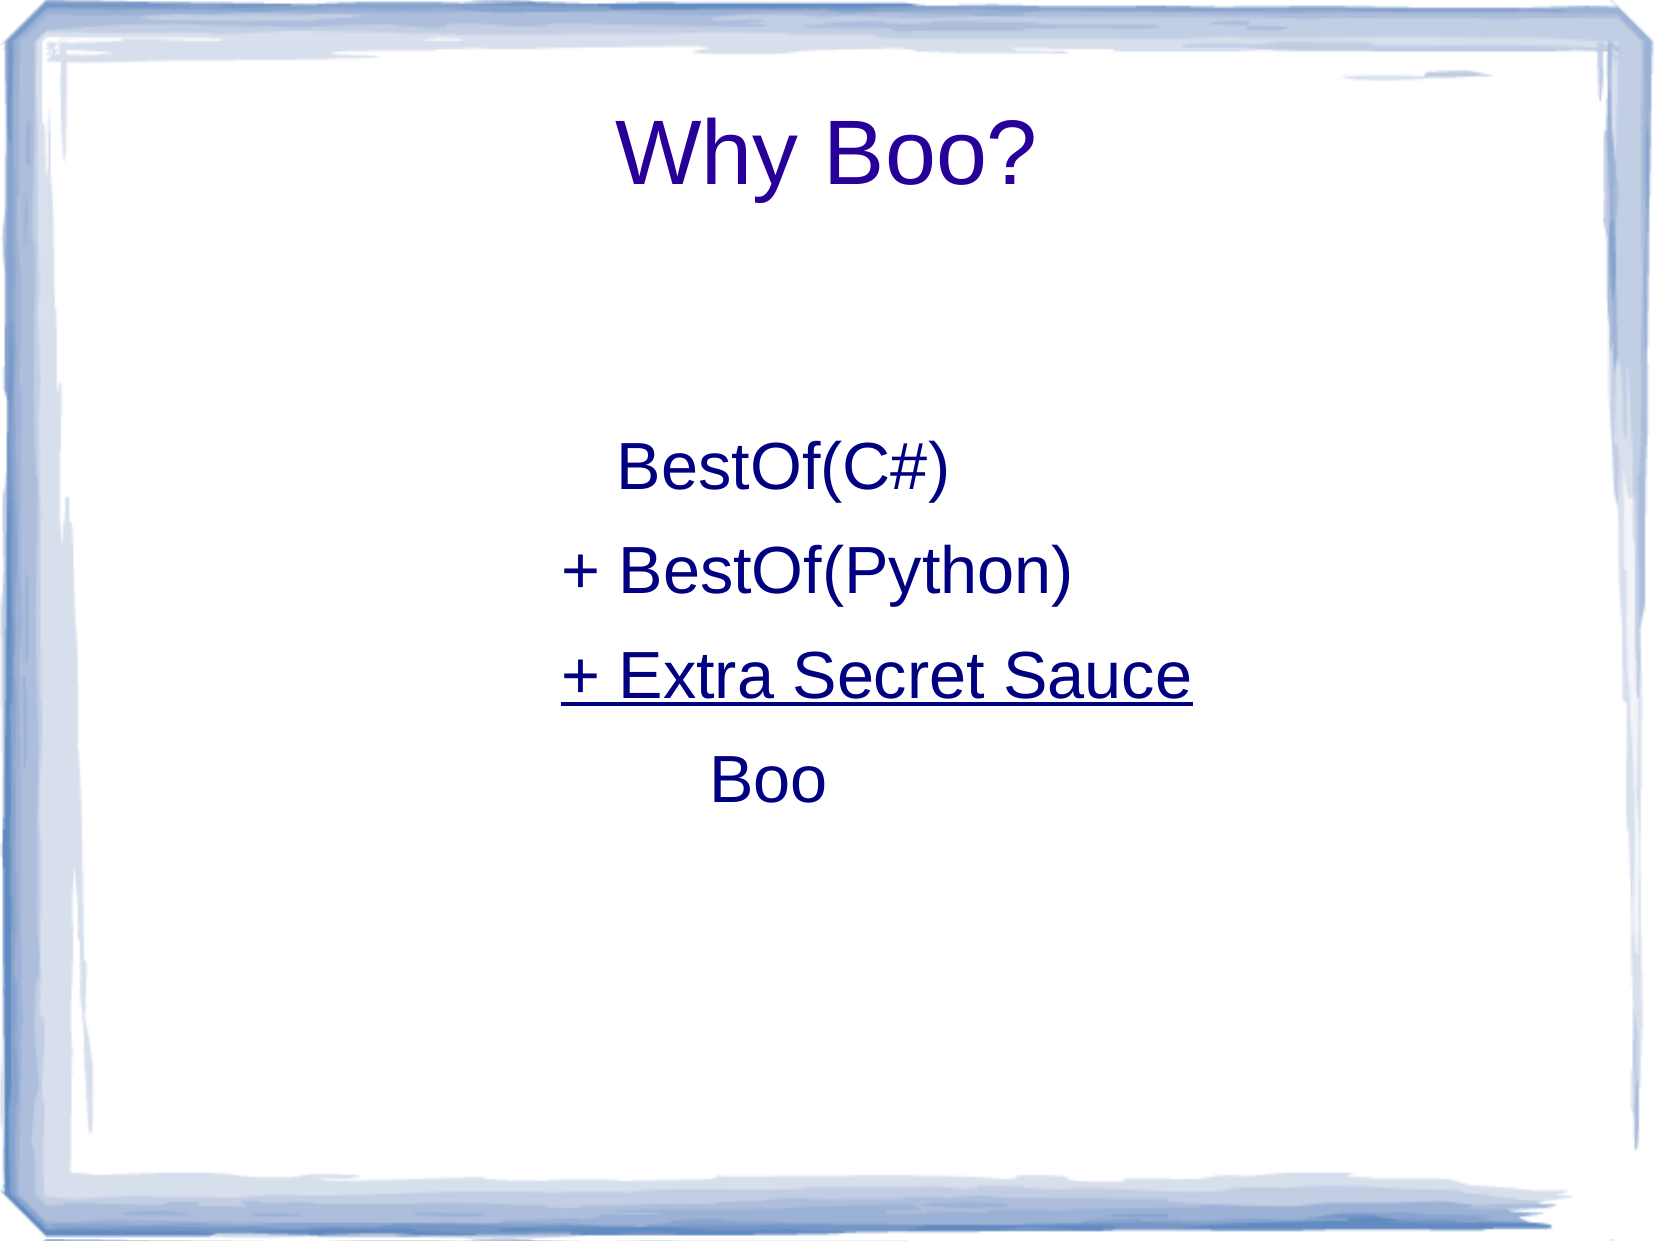

# Why Boo?
 BestOf(C#)
 + BestOf(Python)
 + Extra Secret Sauce
 Boo